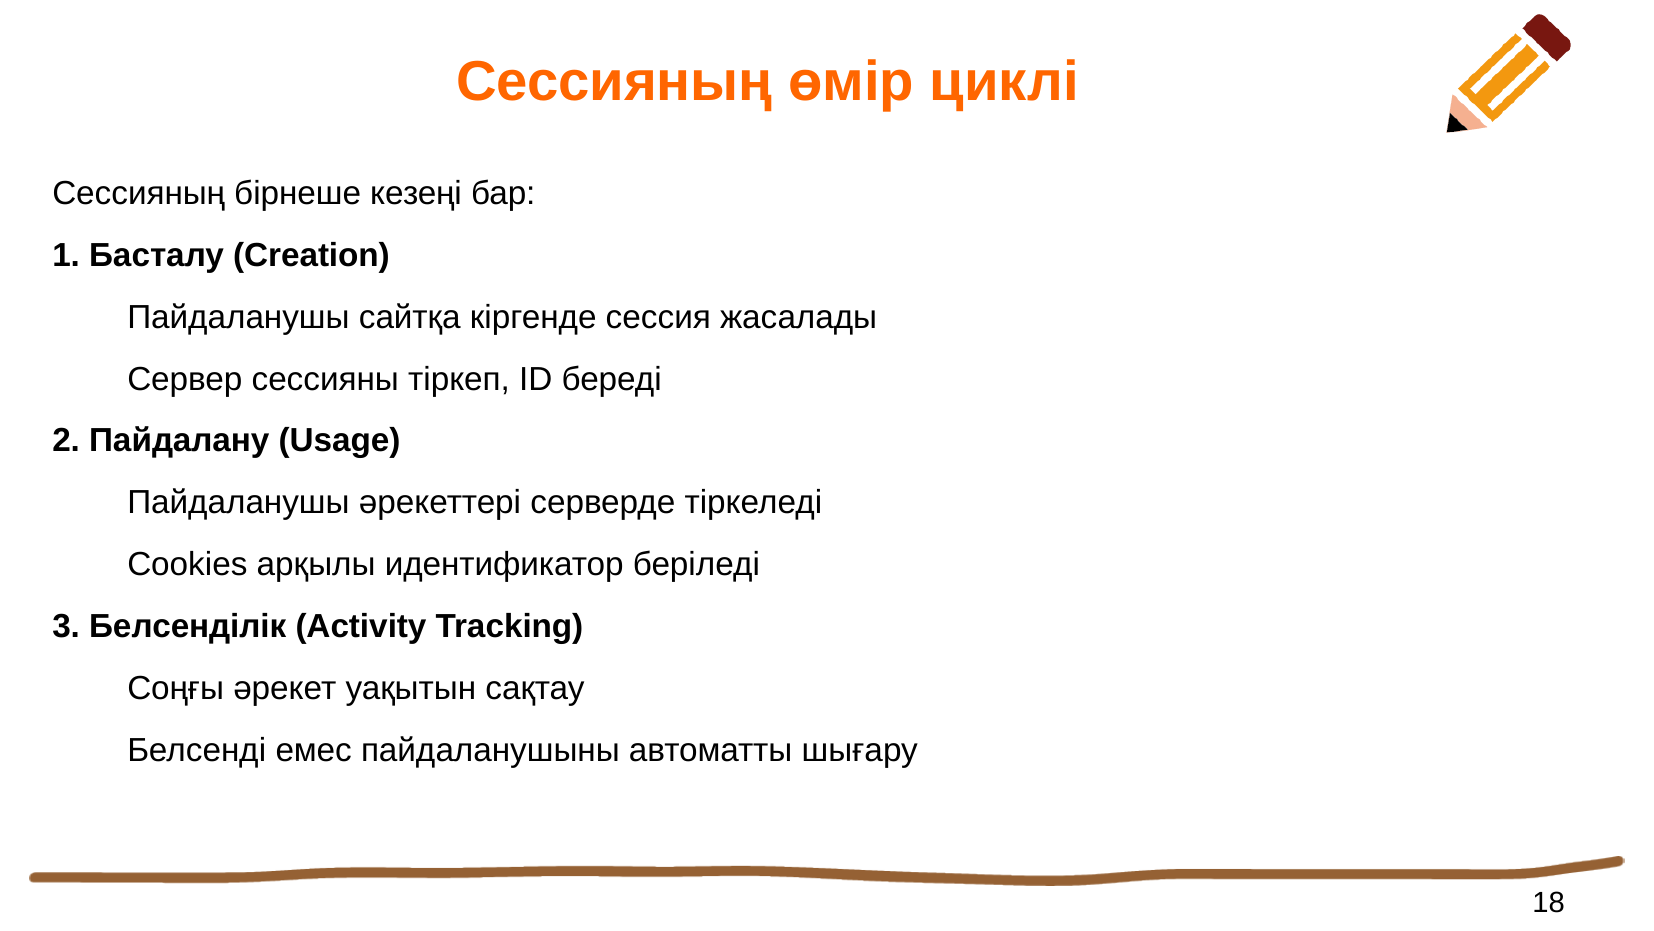

# Сессияның өмір циклі
Сессияның бірнеше кезеңі бар:
1. Басталу (Creation)
	Пайдаланушы сайтқа кіргенде сессия жасалады
	Сервер сессияны тіркеп, ID береді
2. Пайдалану (Usage)
	Пайдаланушы әрекеттері серверде тіркеледі
	Cookies арқылы идентификатор беріледі
3. Белсенділік (Activity Tracking)
	Соңғы әрекет уақытын сақтау
	Белсенді емес пайдаланушыны автоматты шығару
18